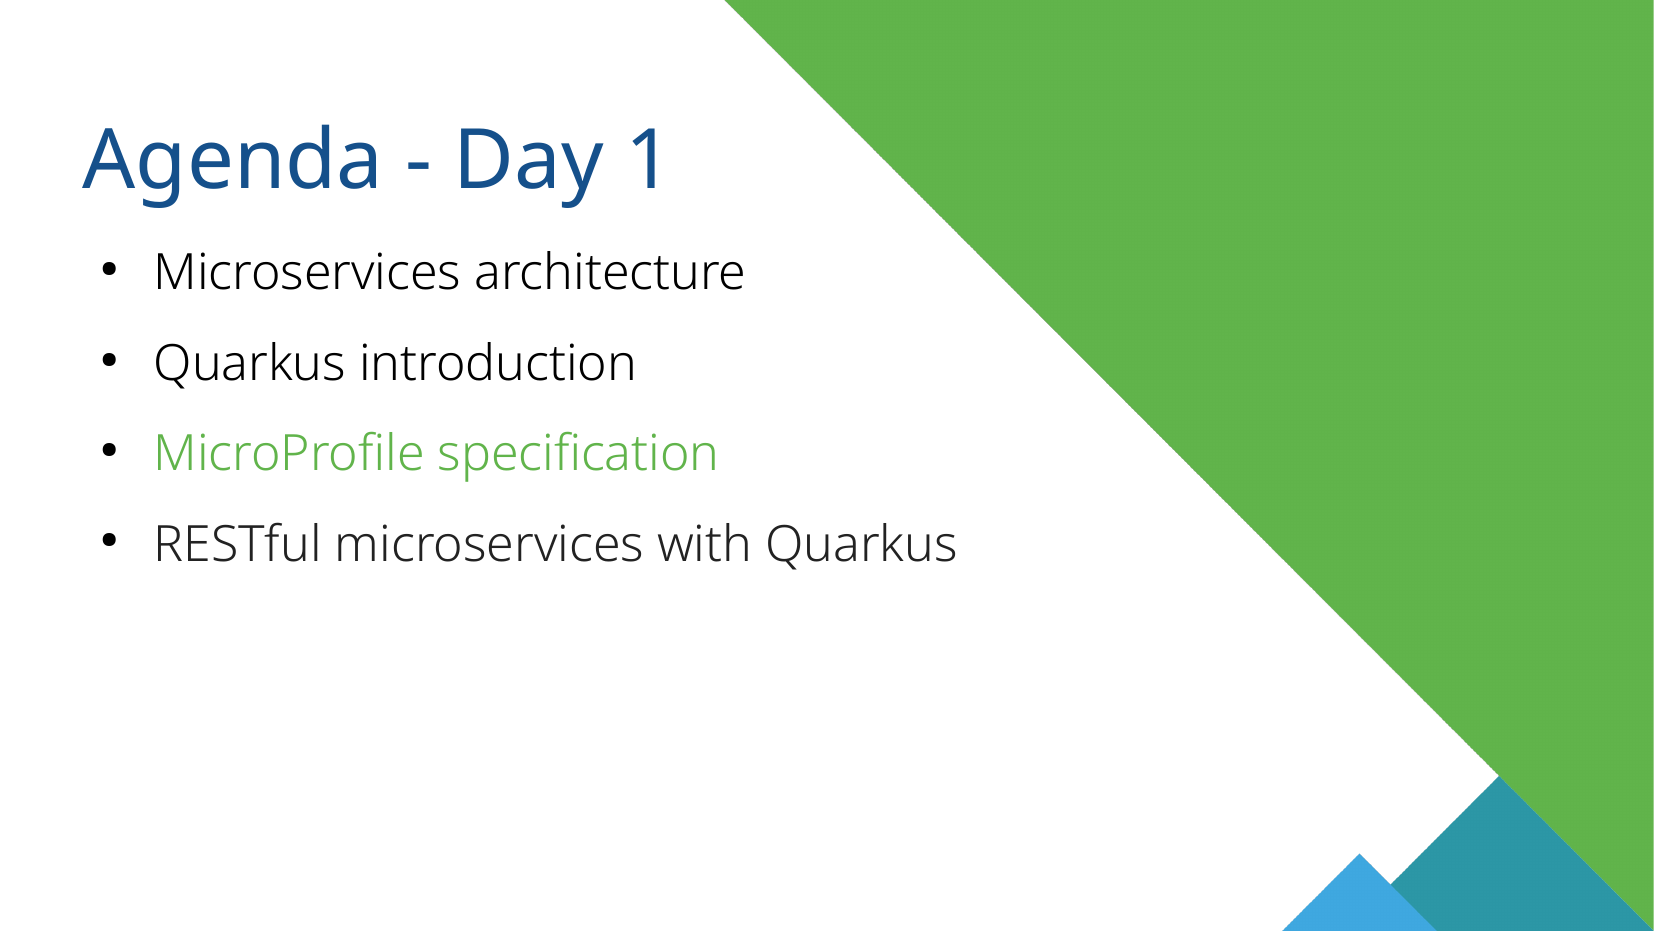

# Agenda - Day 1
Microservices architecture
Quarkus introduction
MicroProfile specification
RESTful microservices with Quarkus